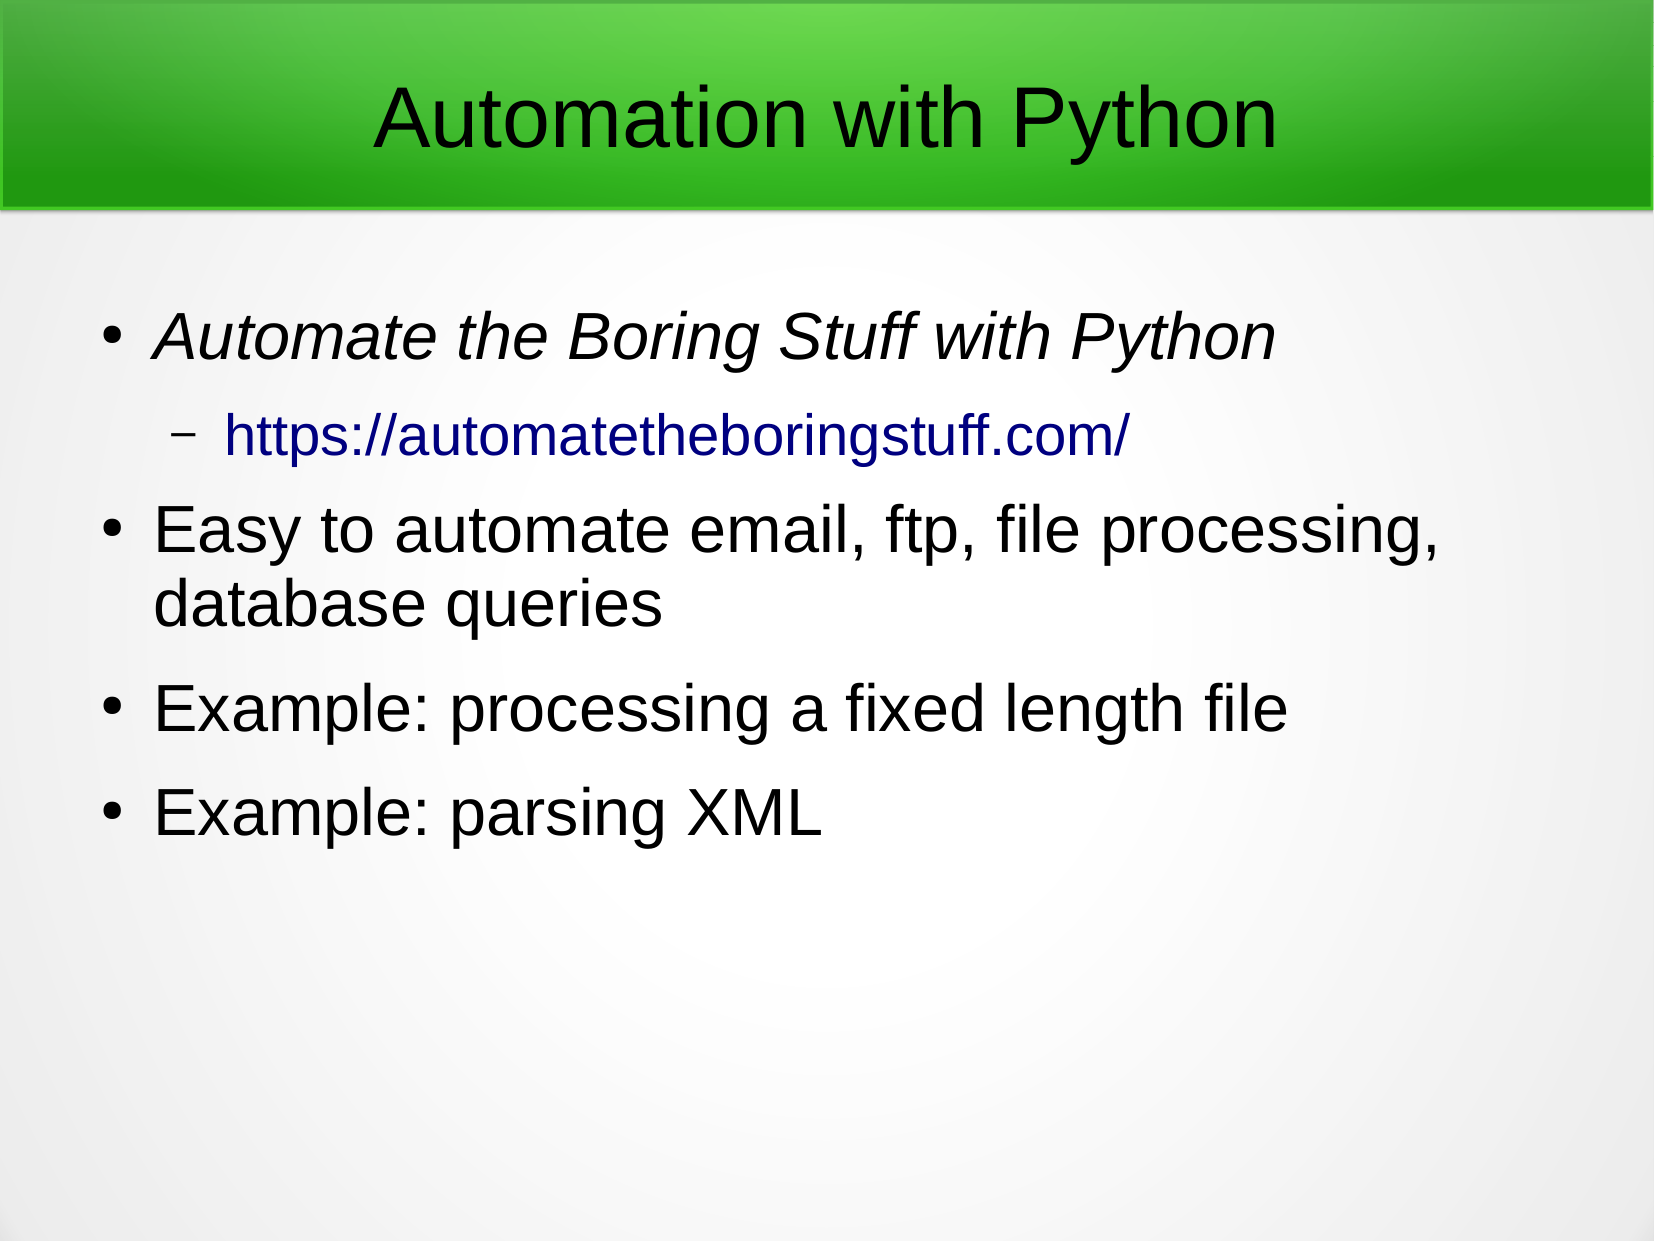

# Automation with Python
Automate the Boring Stuff with Python
https://automatetheboringstuff.com/
Easy to automate email, ftp, file processing, database queries
Example: processing a fixed length file
Example: parsing XML